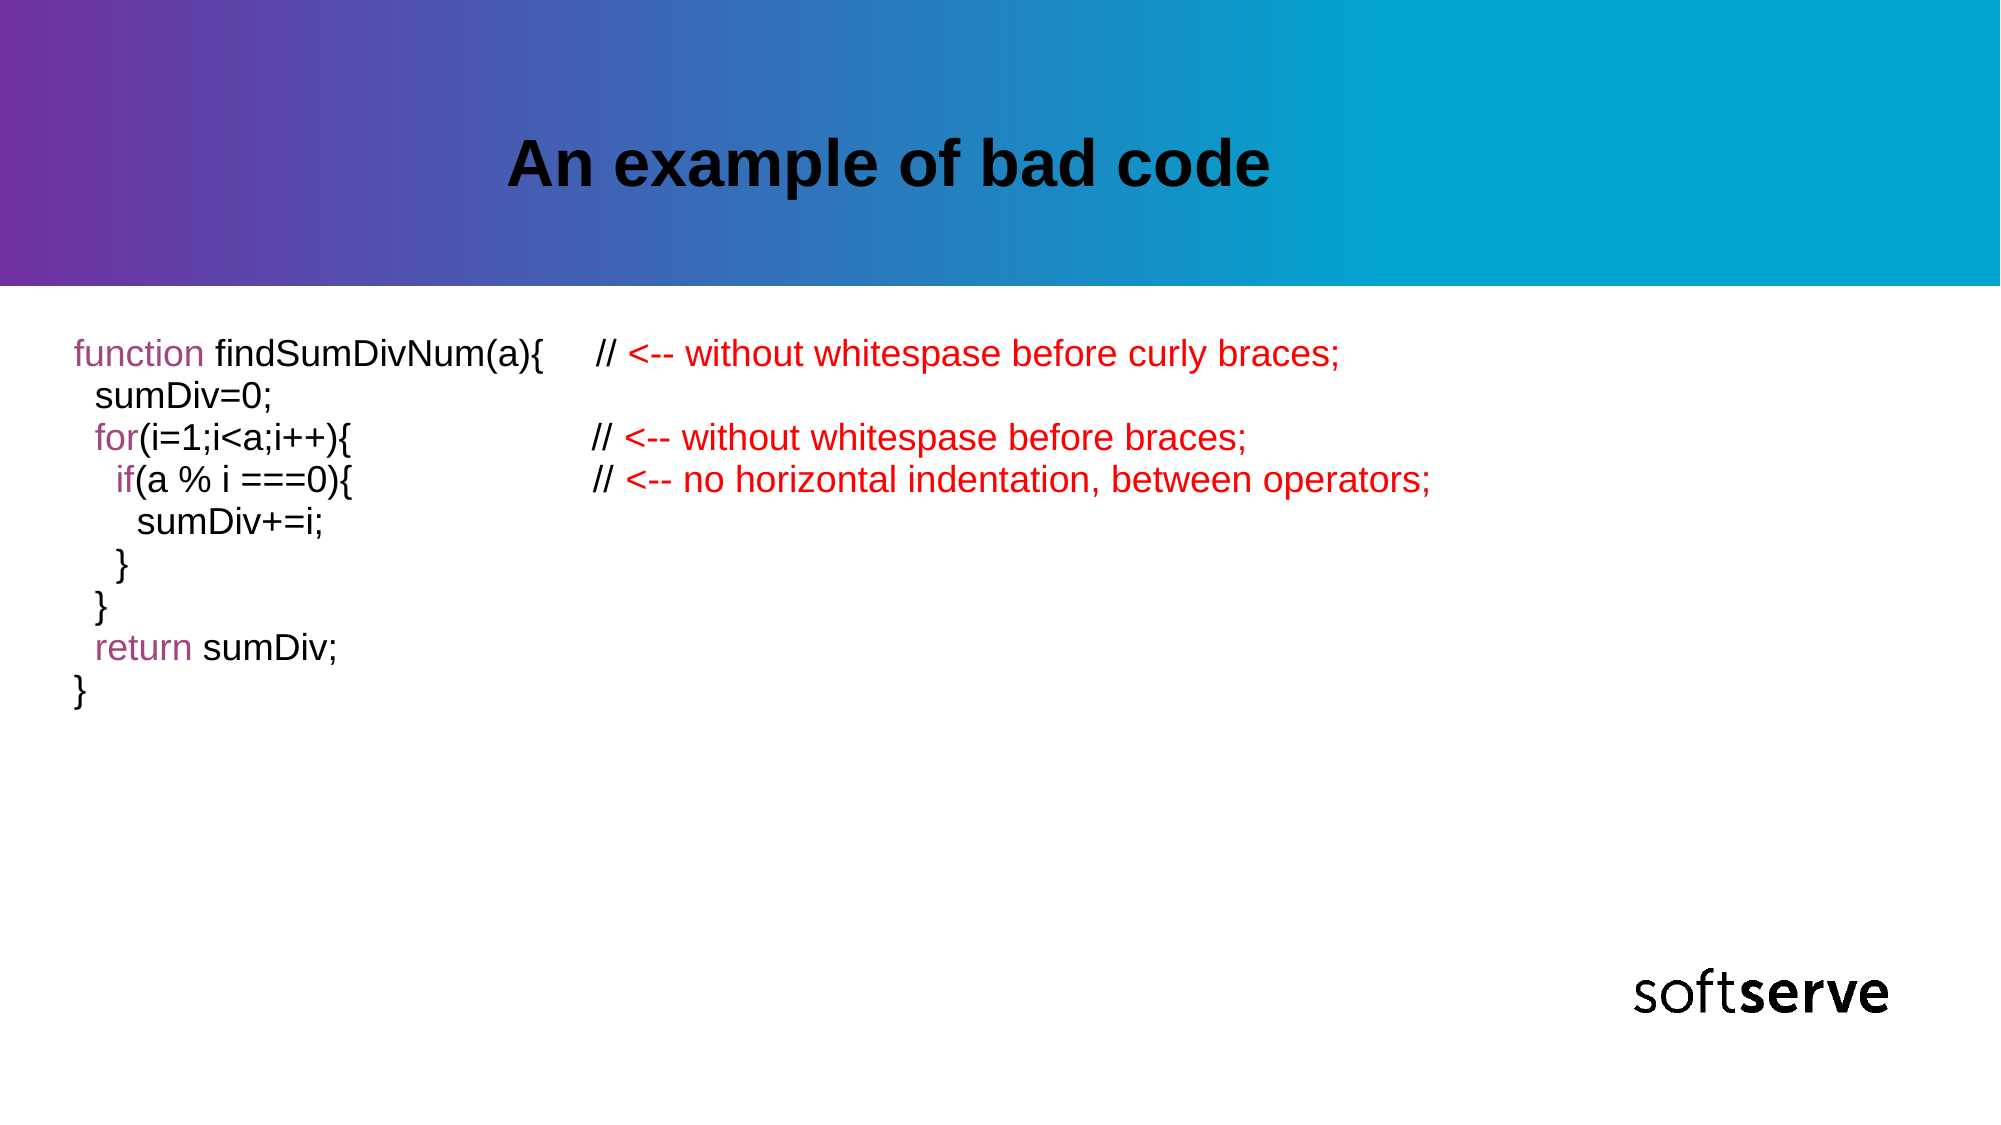

An example of bad code
function findSumDivNum(a){ // <-- without whitespase before curly braces;
 sumDiv=0;
 for(i=1;i<a;i++){ // <-- without whitespase before braces;
 if(a % i ===0){ // <-- no horizontal indentation, between operators;
 sumDiv+=i;
 }
 }
 return sumDiv;
}